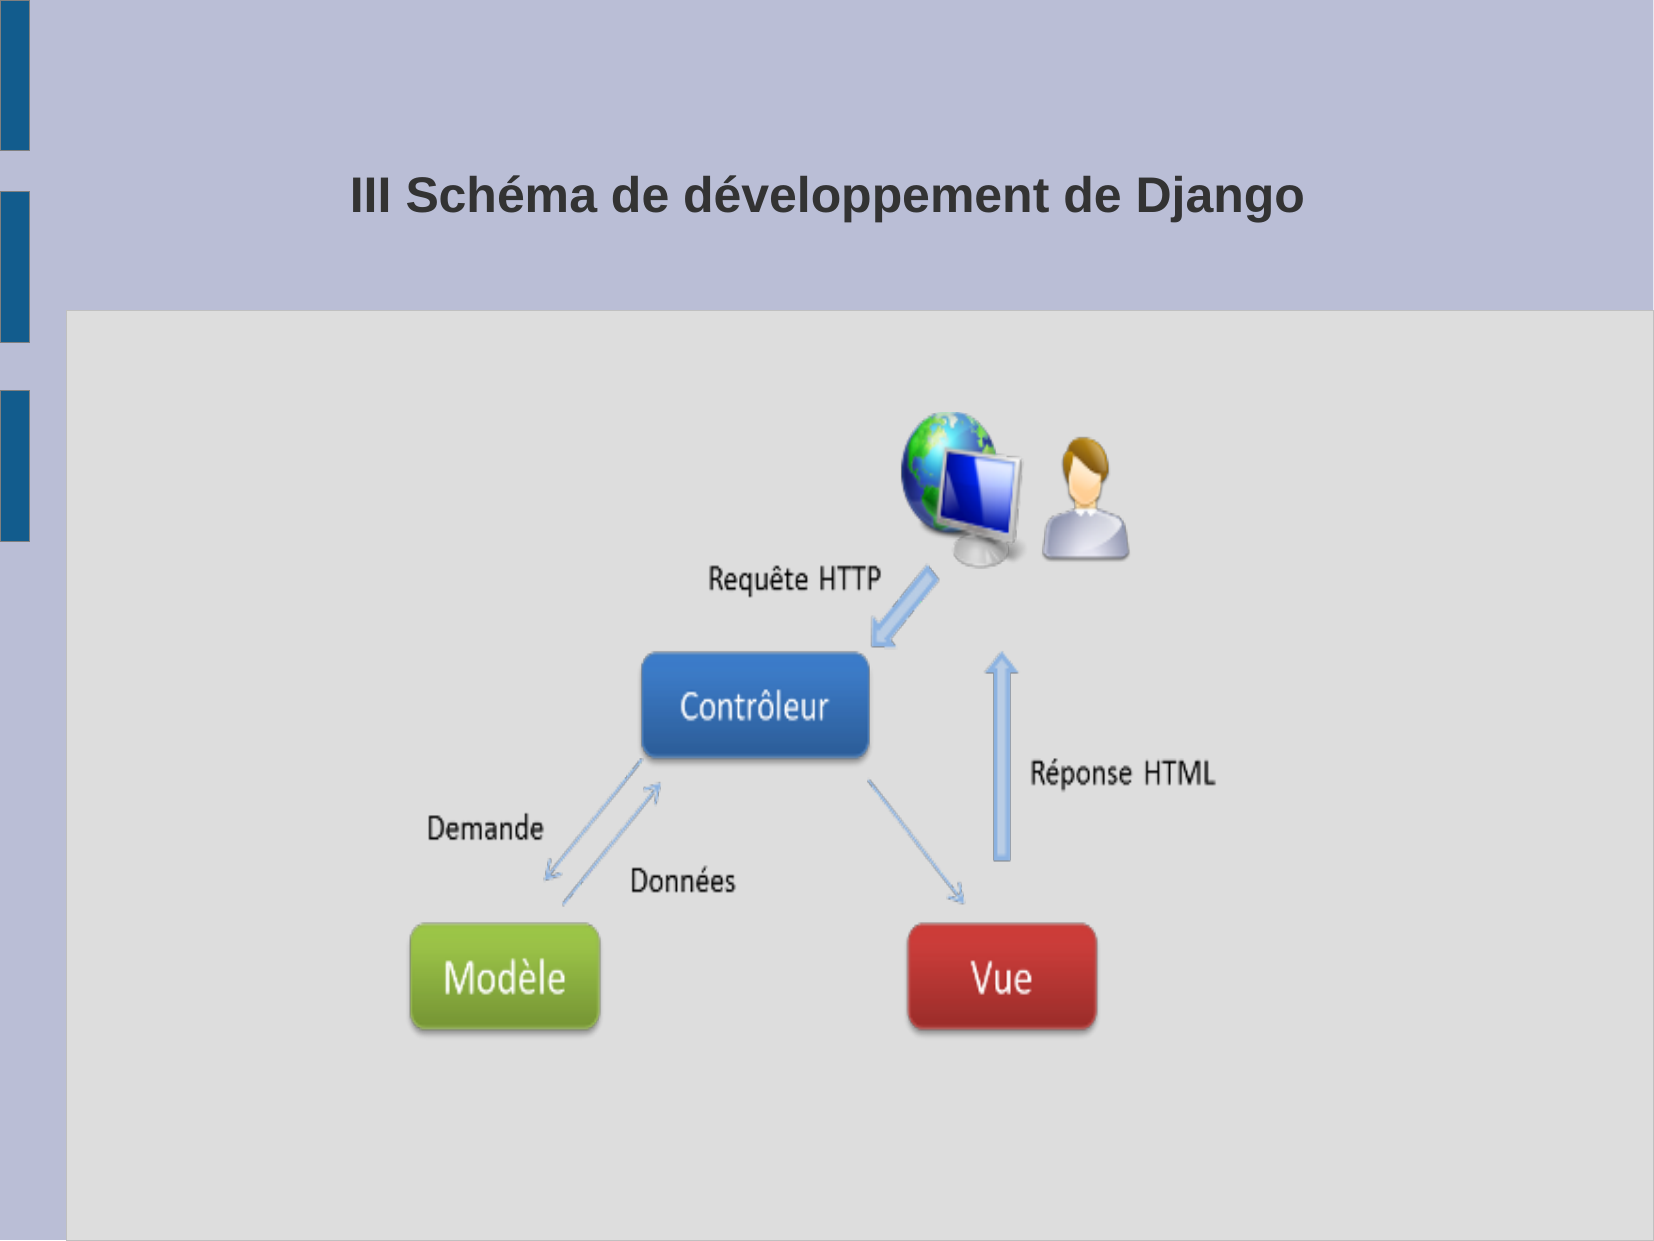

# III Schéma de développement de Django